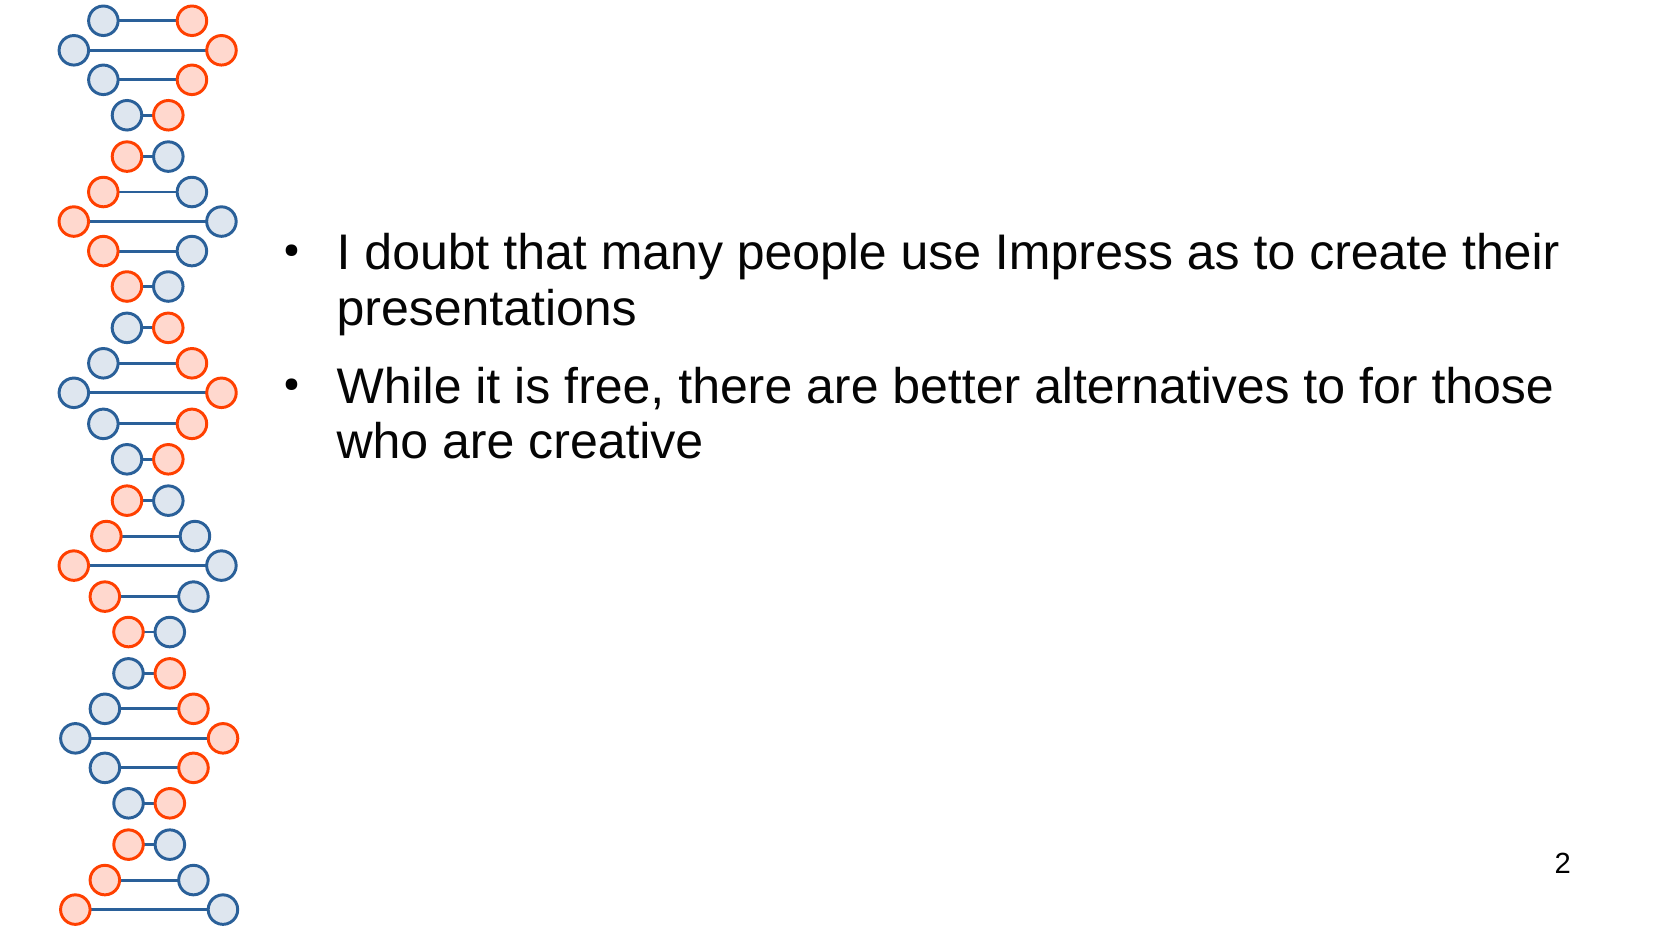

# I doubt that many people use Impress as to create their presentations
While it is free, there are better alternatives to for those who are creative
2